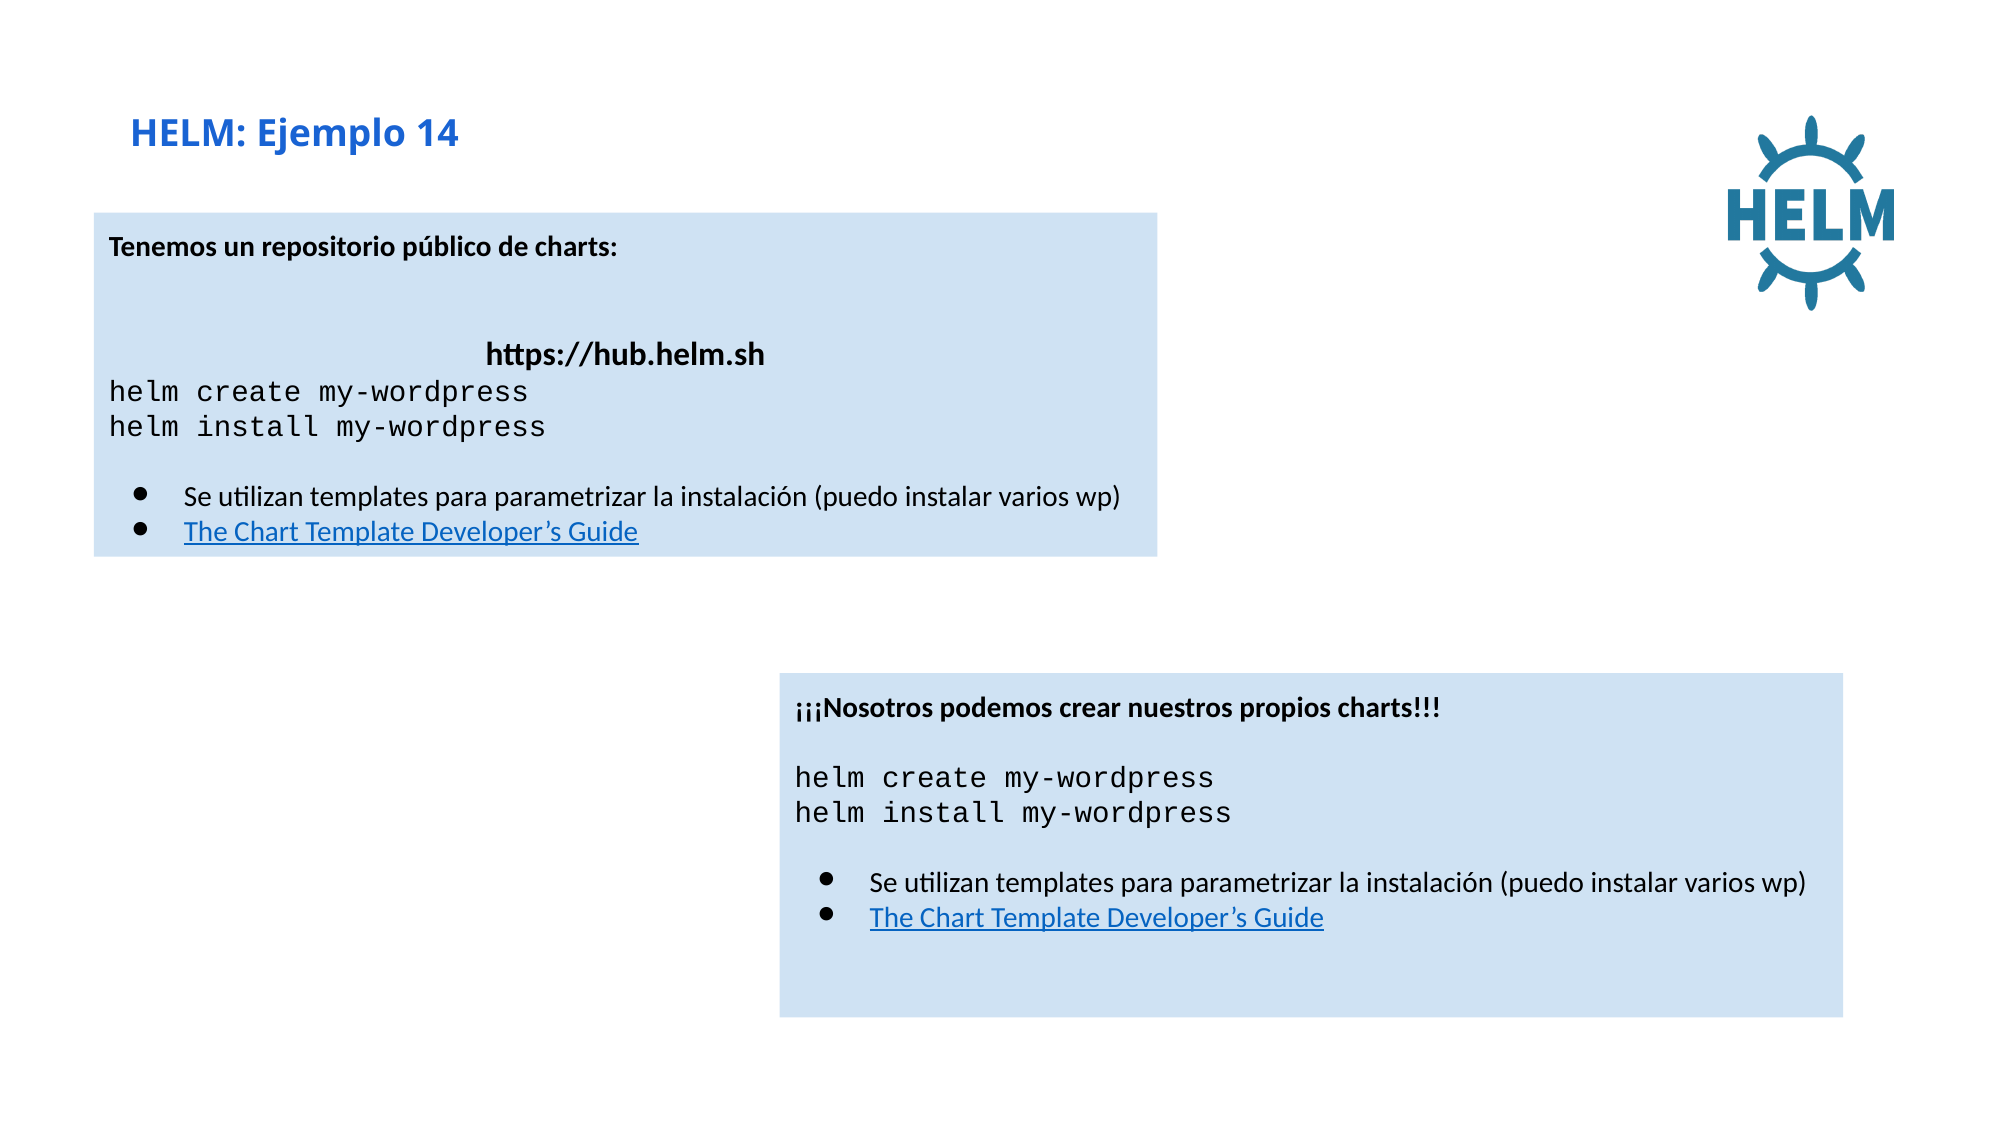

HELM: Ejemplo 14
Tenemos un repositorio público de charts:
https://hub.helm.sh
helm create my-wordpress
helm install my-wordpress
Se utilizan templates para parametrizar la instalación (puedo instalar varios wp)
The Chart Template Developer’s Guide
¡¡¡Nosotros podemos crear nuestros propios charts!!!
helm create my-wordpress
helm install my-wordpress
Se utilizan templates para parametrizar la instalación (puedo instalar varios wp)
The Chart Template Developer’s Guide